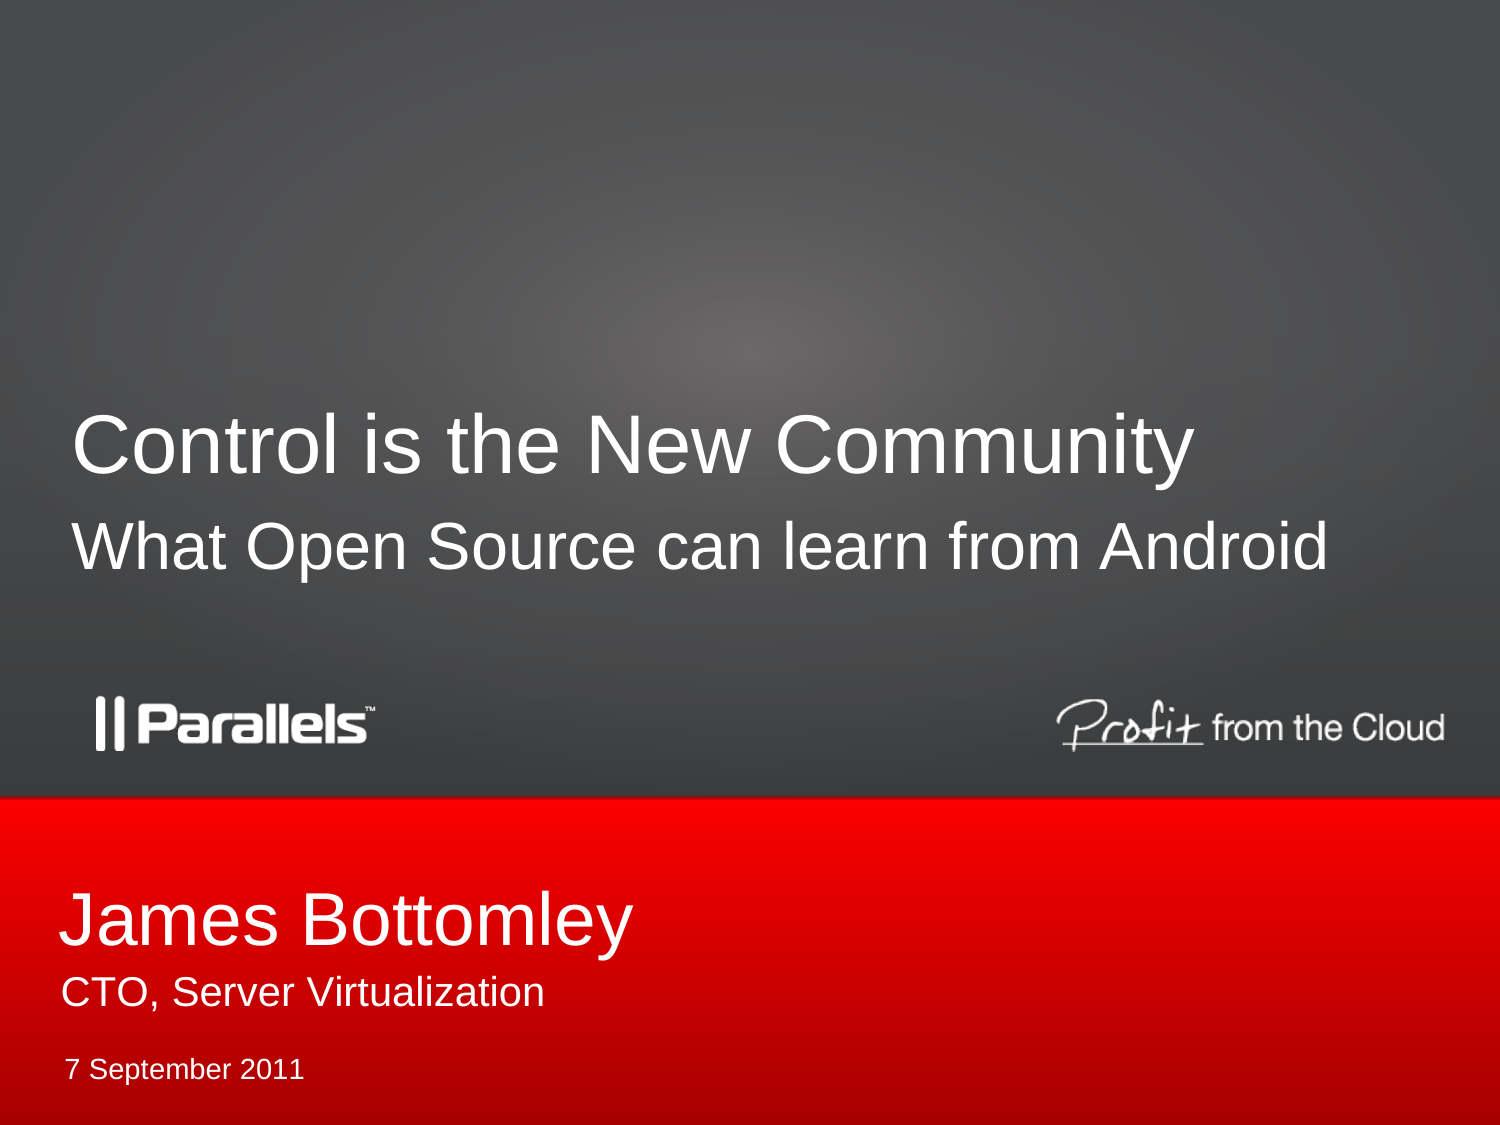

Control is the New Community
What Open Source can learn from Android
James Bottomley
CTO, Server Virtualization
7 September 2011